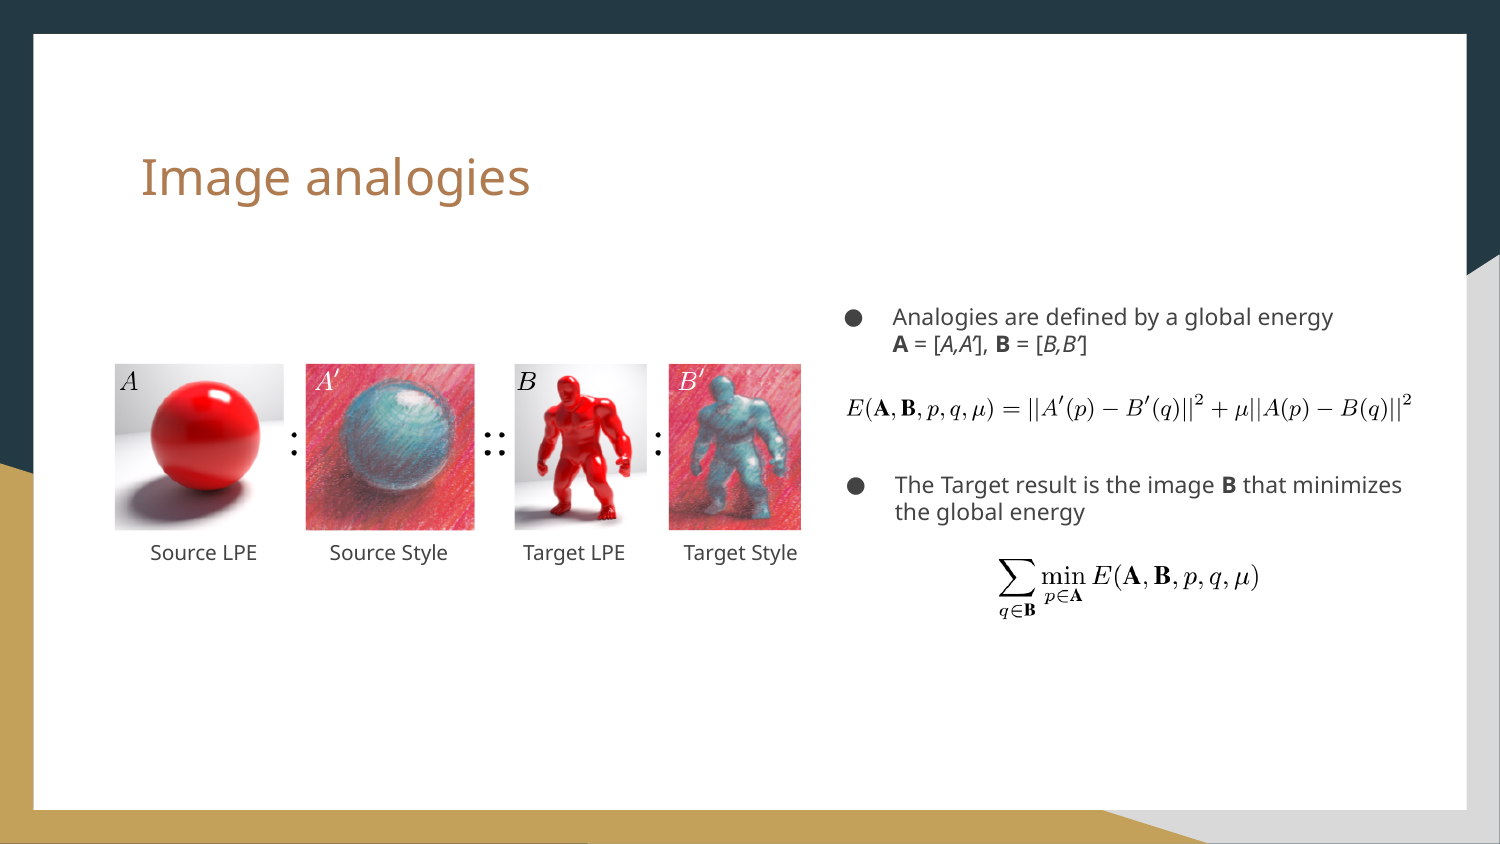

Image analogies
Analogies are defined by a global energy
A = [A,A’], B = [B,B’]
The Target result is the image B that minimizes the global energy
# Source LPE
Source Style
Target LPE
Target Style